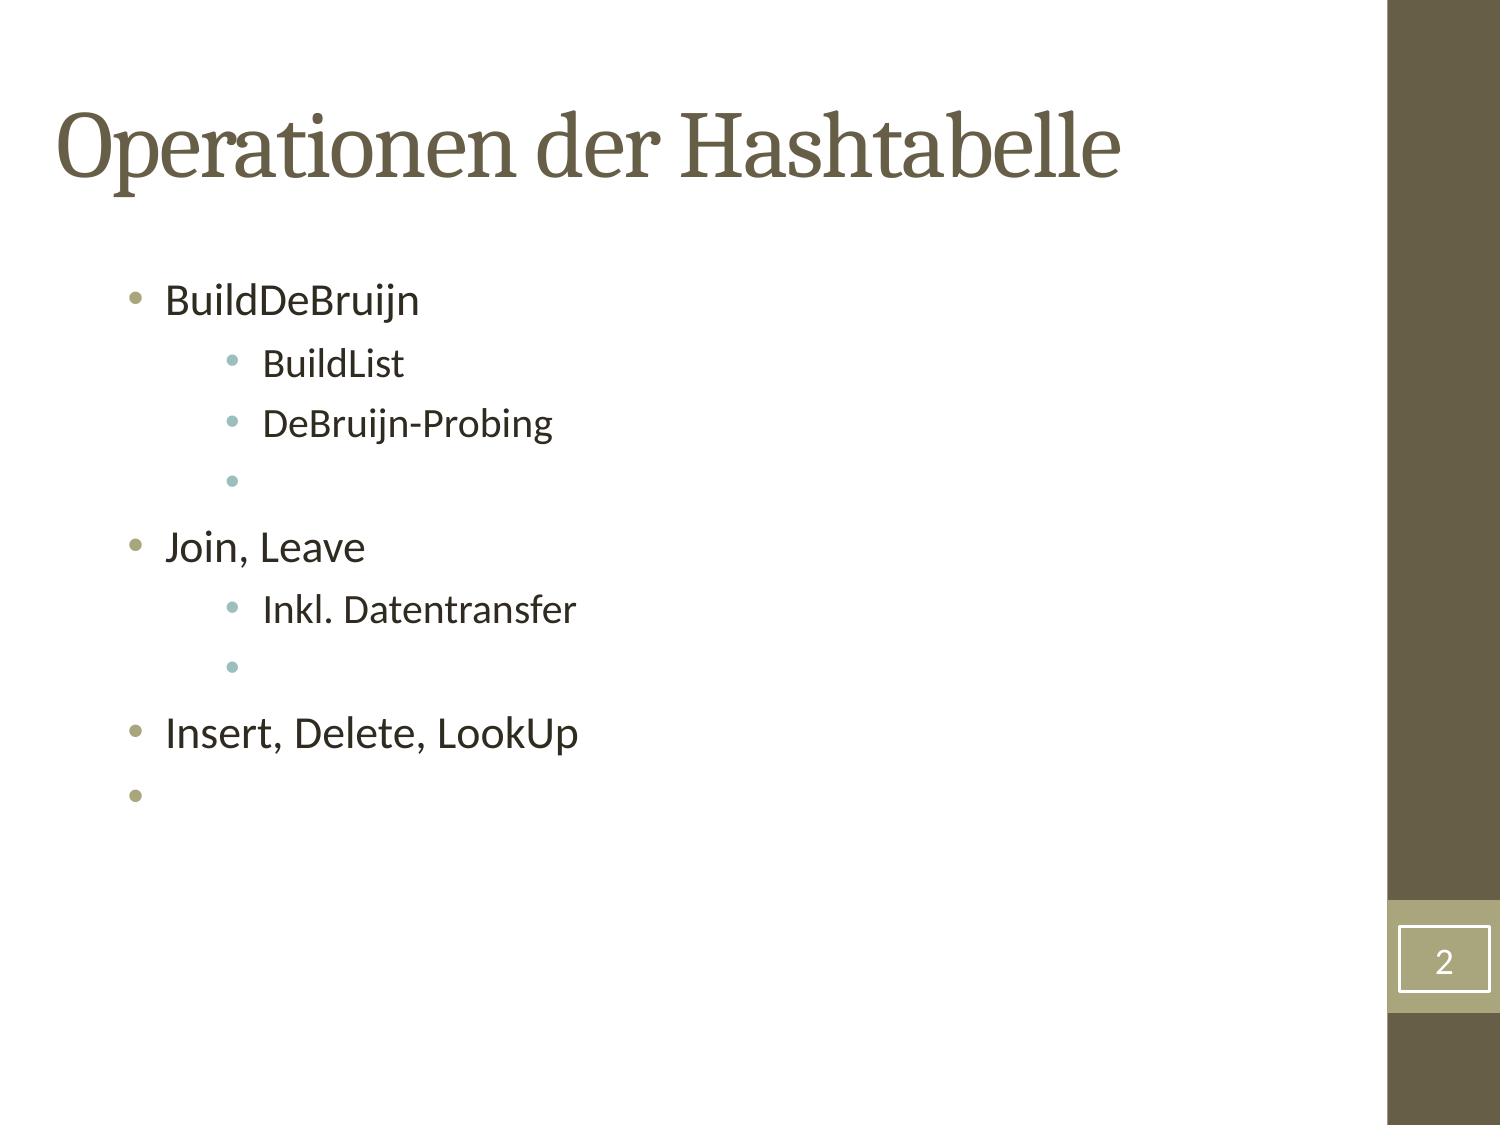

# Operationen der Hashtabelle
BuildDeBruijn
BuildList
DeBruijn-Probing
Join, Leave
Inkl. Datentransfer
Insert, Delete, LookUp
2